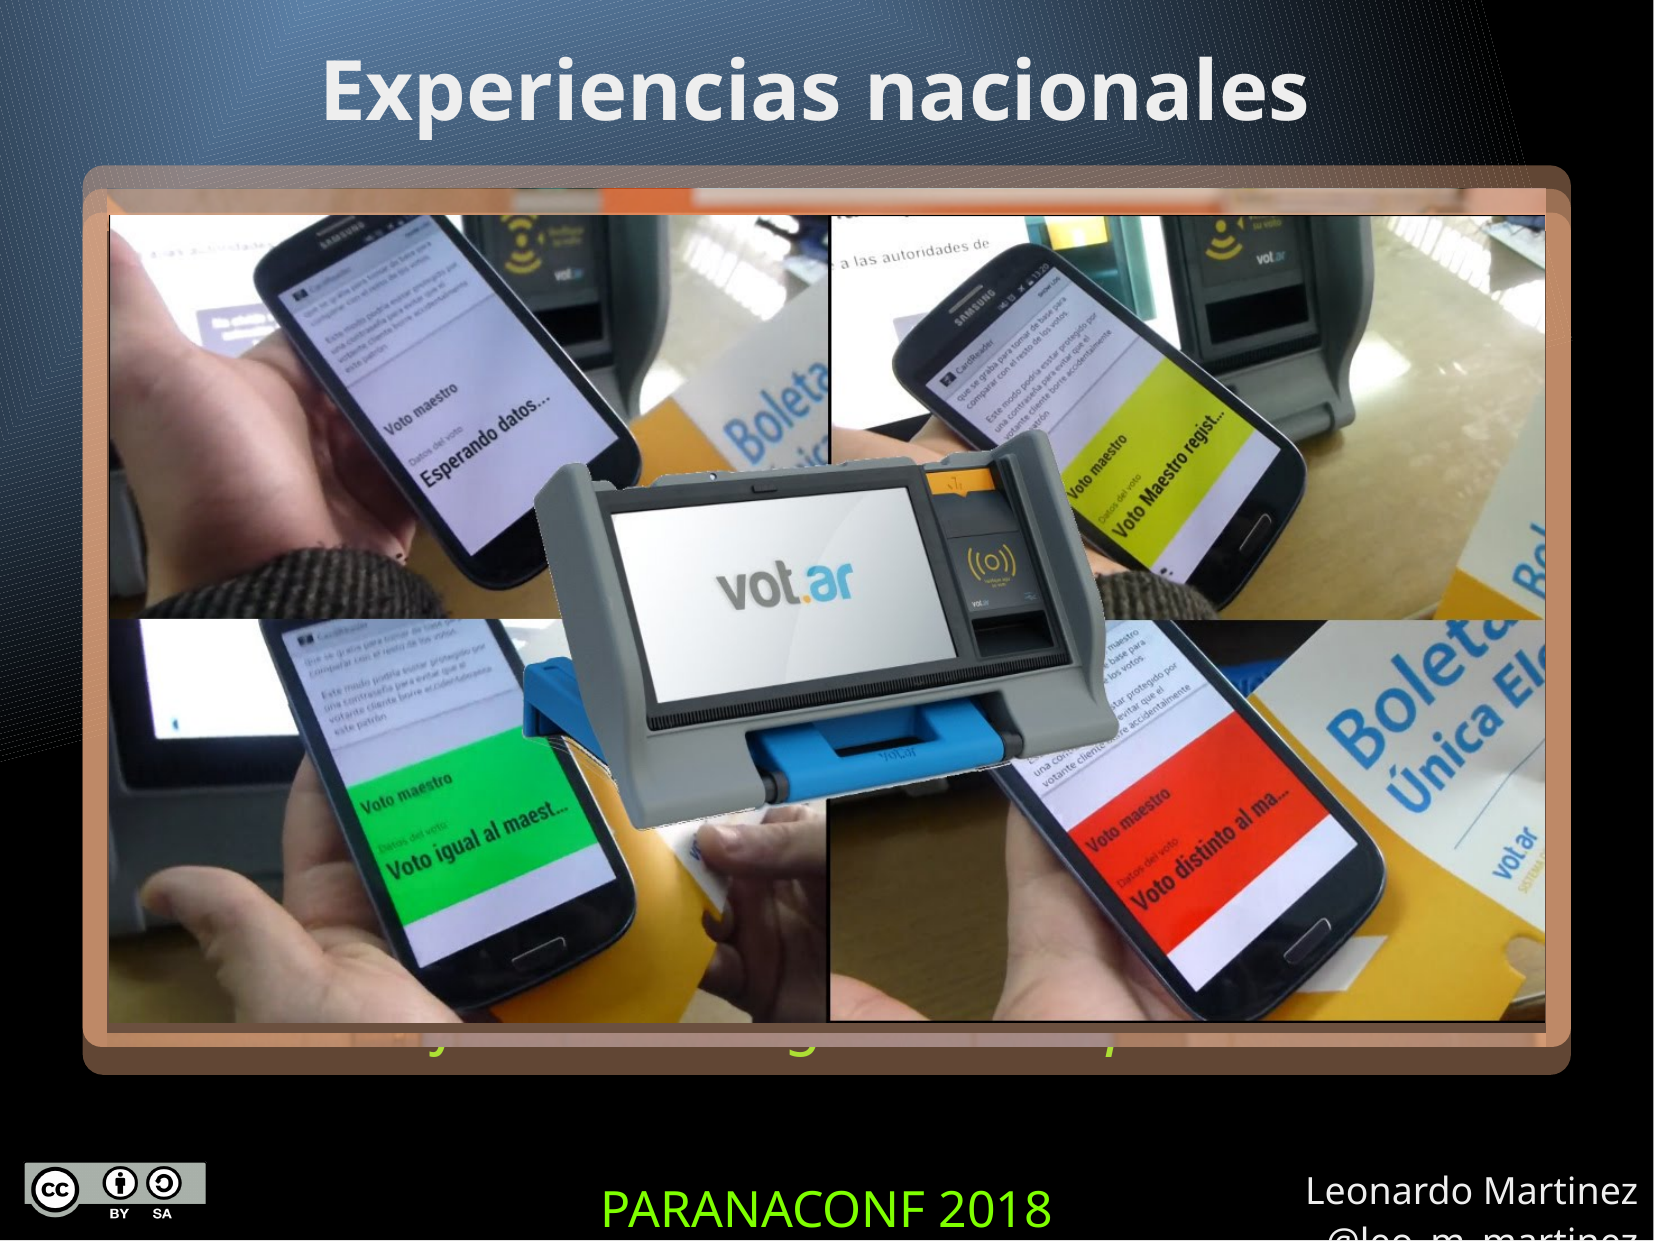

# Experiencias nacionales
C.A.B.A.
Primera vez en 2015 como BUE
Equipamiento provisto por MSA
Implementación completa de distrito
Vulnerabilidades no detectadas
Multivoto
Voto Cadena
Certificado de seguridad expuestos
Leonardo Martinez
@leo_m_martinez
PARANACONF 2018